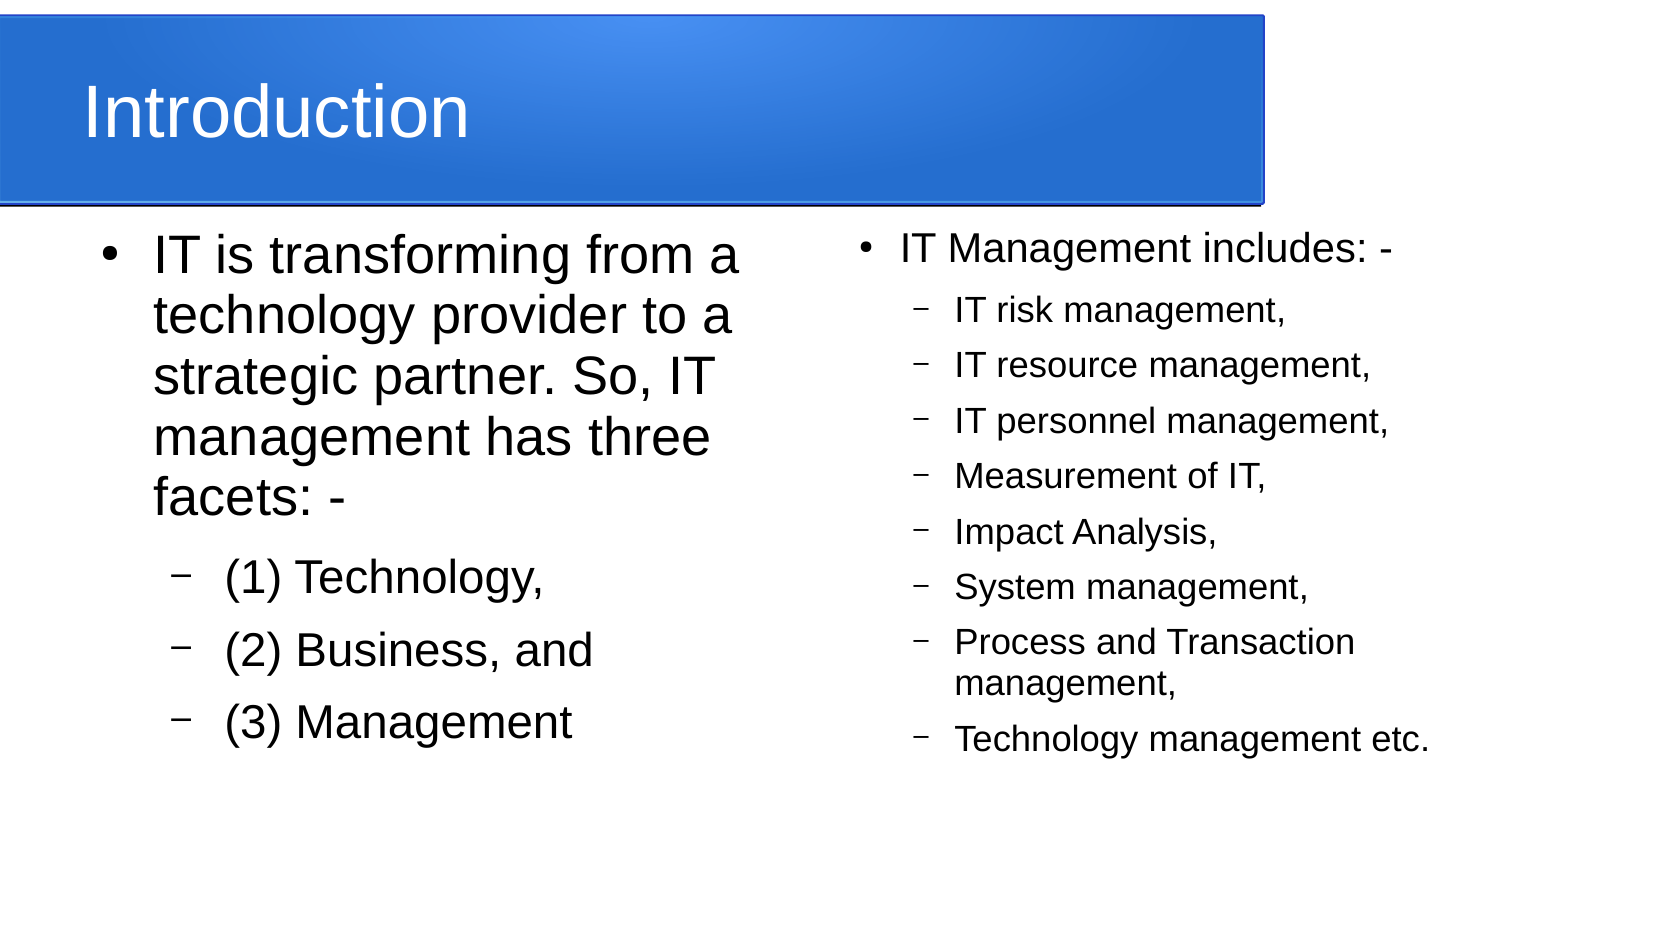

# Introduction
IT is transforming from a technology provider to a strategic partner. So, IT management has three facets: -
(1) Technology,
(2) Business, and
(3) Management
IT Management includes: -
IT risk management,
IT resource management,
IT personnel management,
Measurement of IT,
Impact Analysis,
System management,
Process and Transaction management,
Technology management etc.